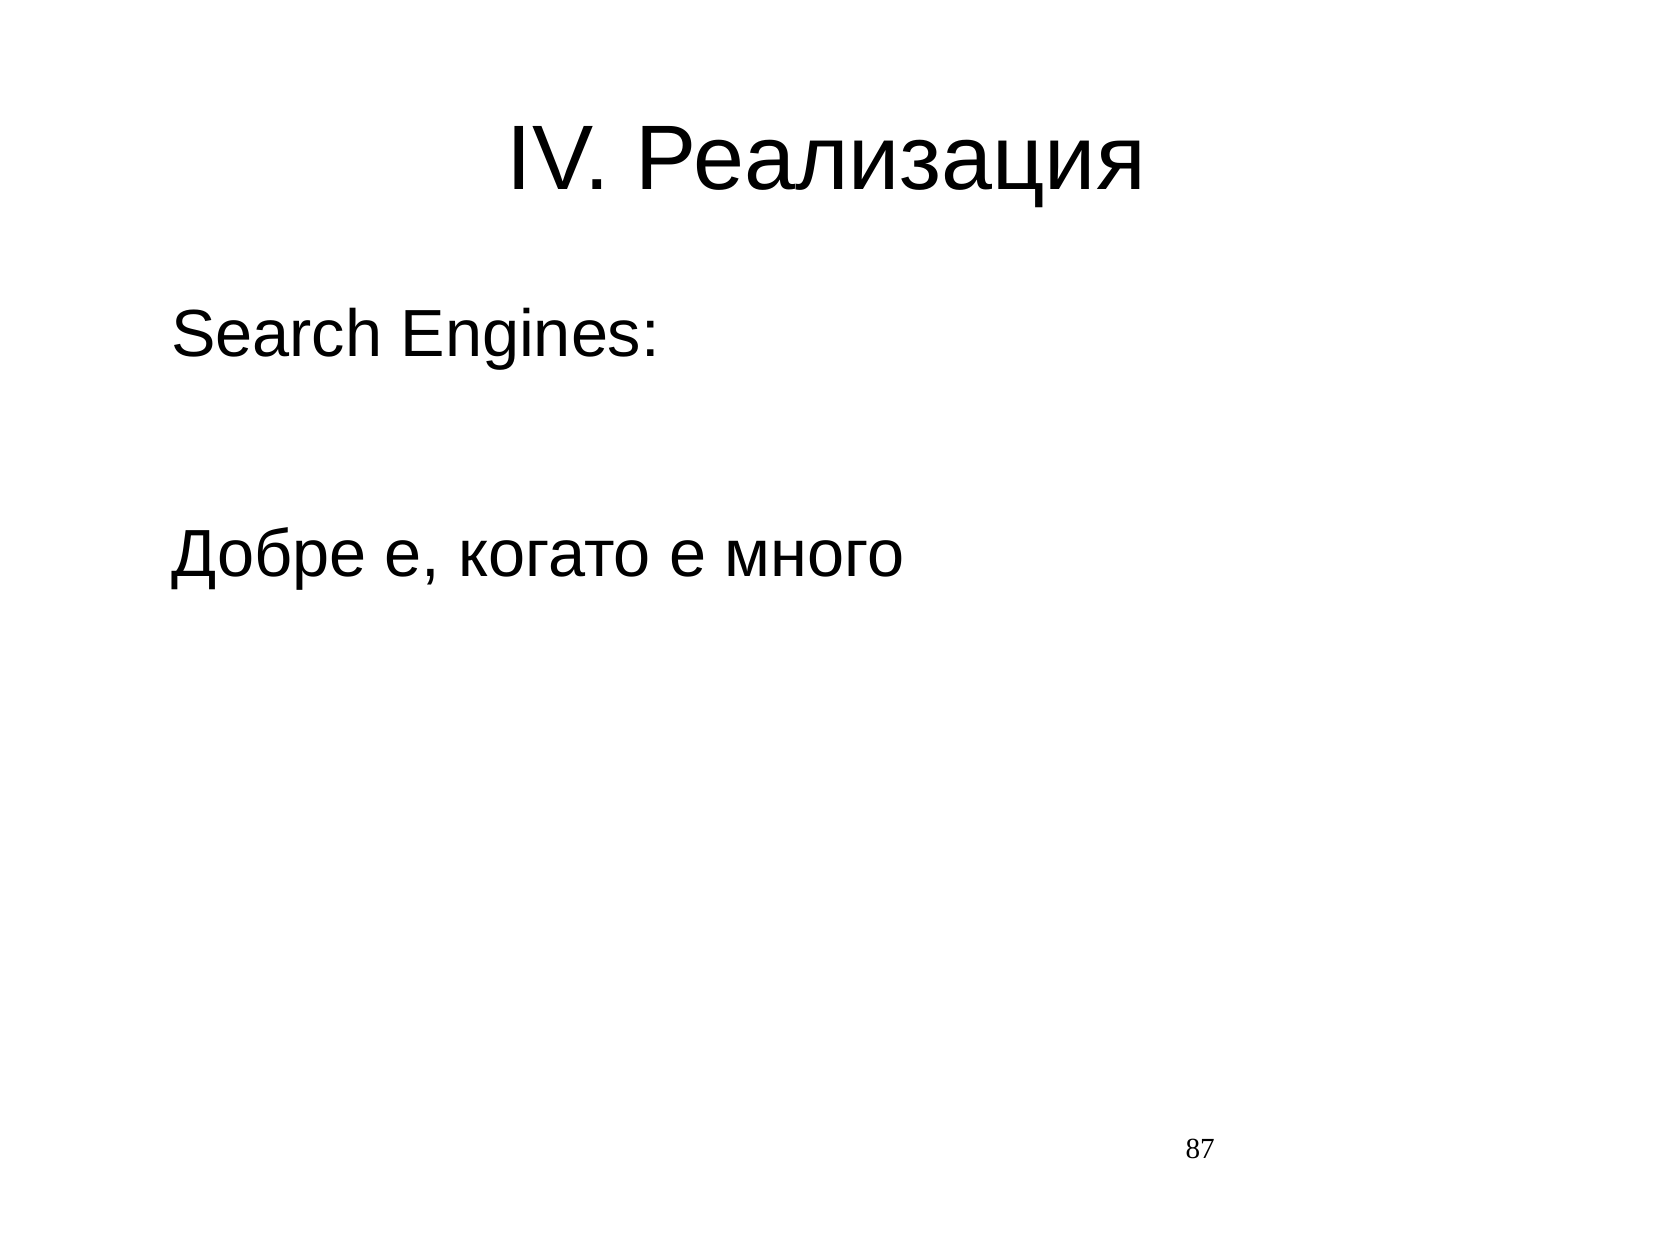

# IV. Реализация
Search Engines:
Добре е, когато е много